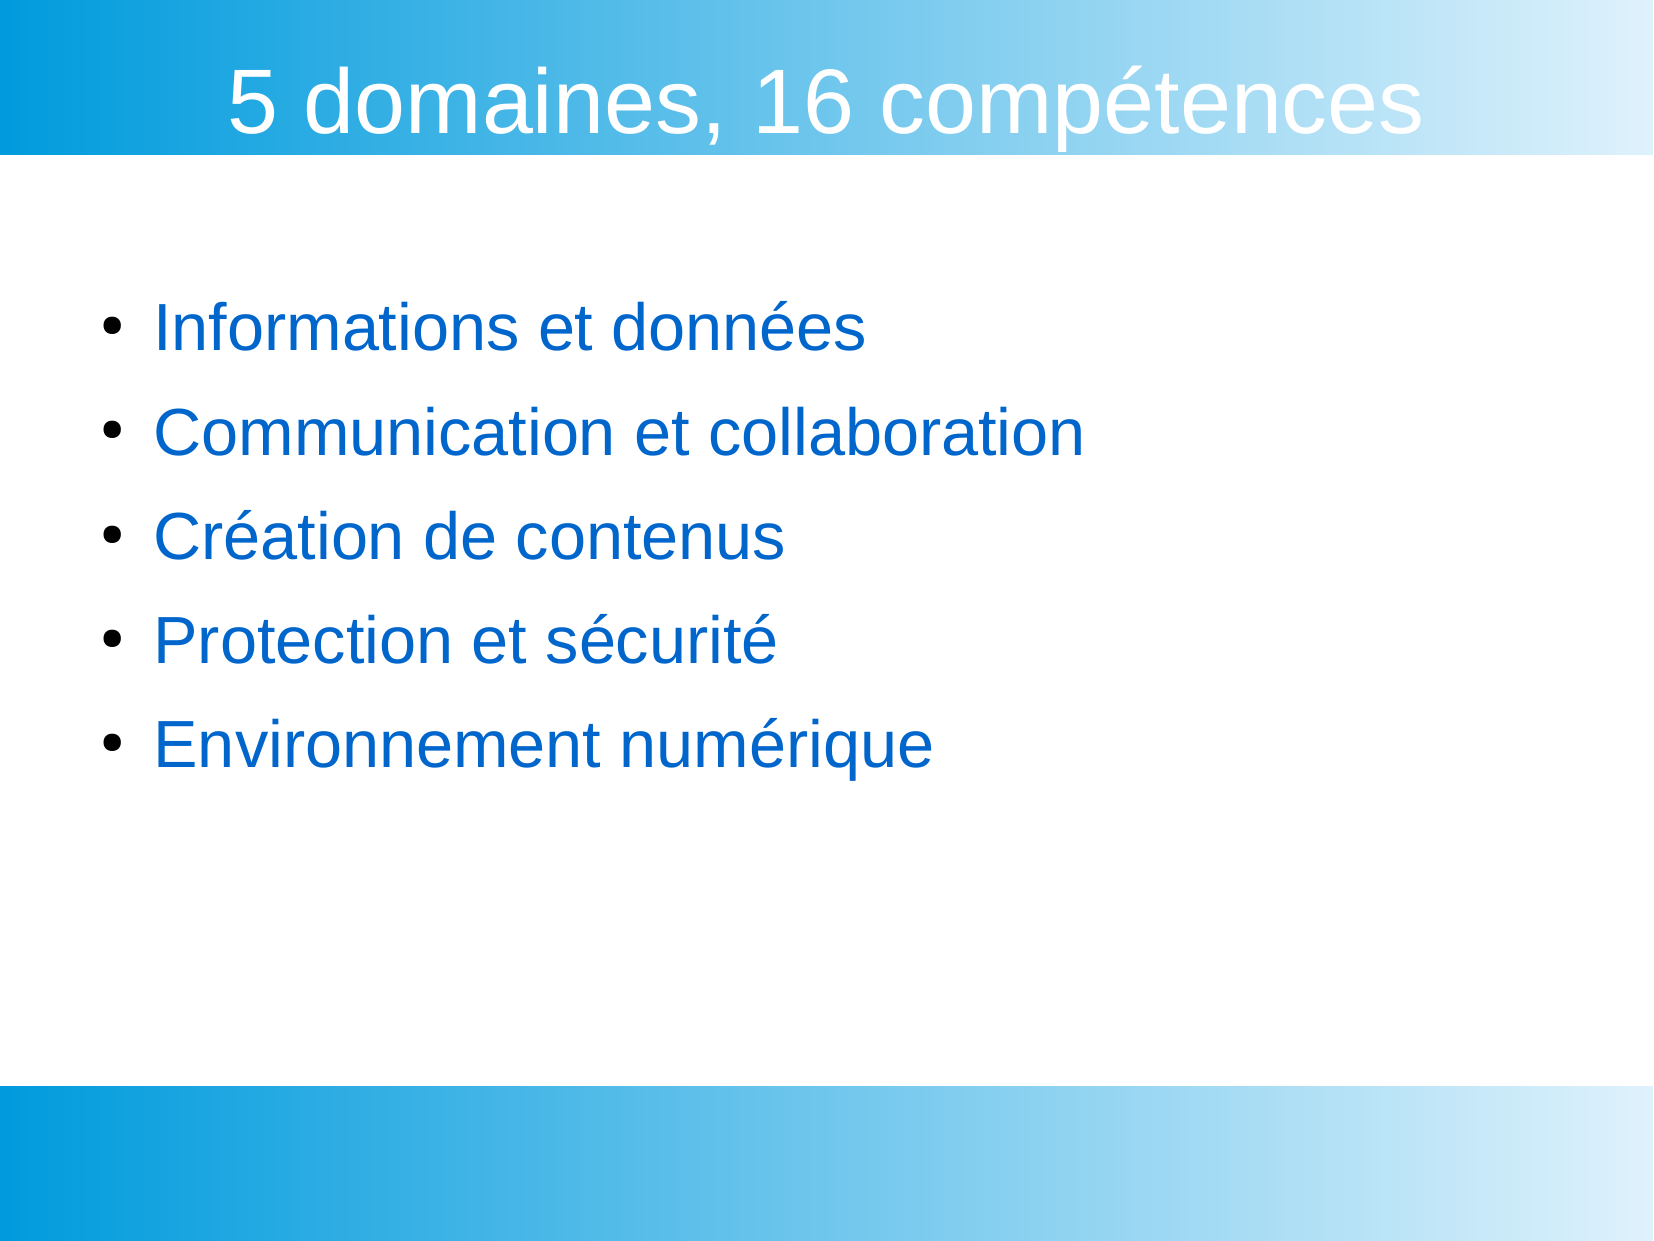

# 5 domaines, 16 compétences
Informations et données
Communication et collaboration
Création de contenus
Protection et sécurité
Environnement numérique